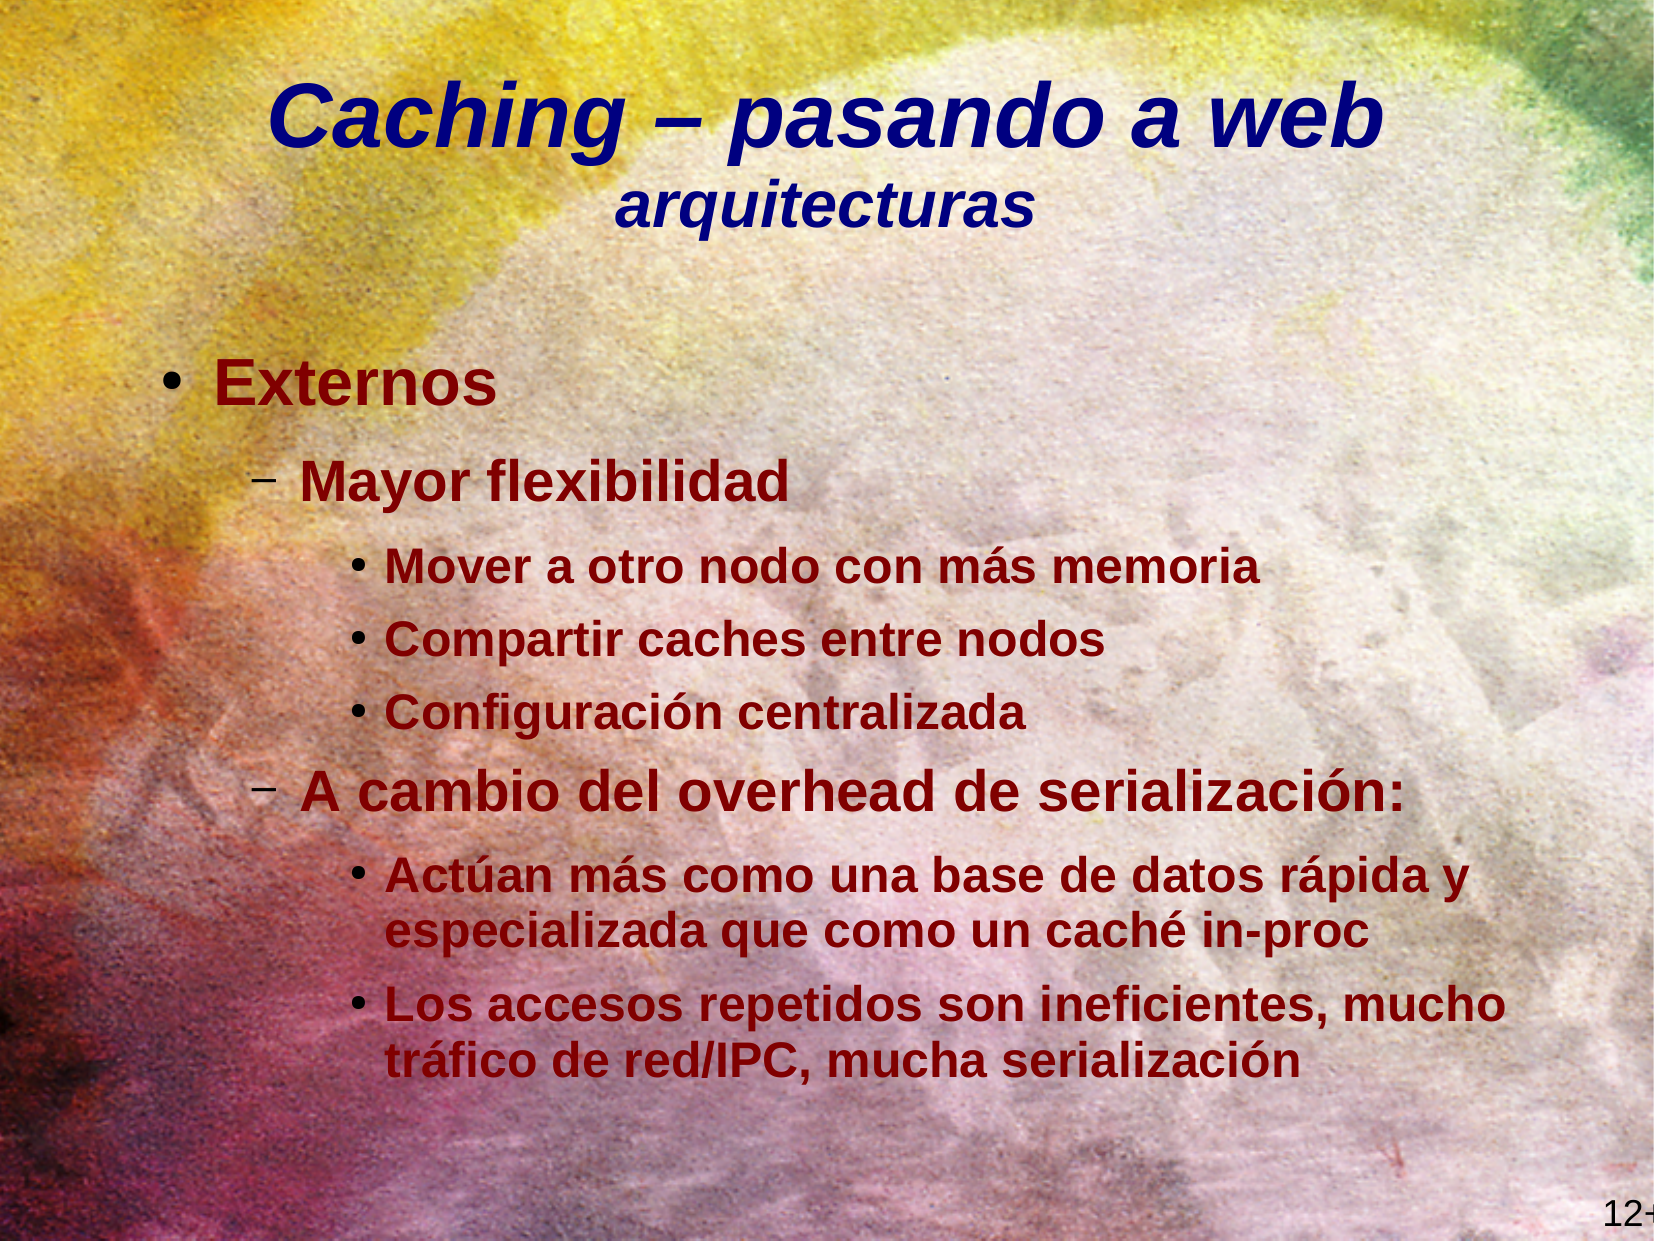

# Caching – pasando a web arquitecturas
Externos
Mayor flexibilidad
Mover a otro nodo con más memoria
Compartir caches entre nodos
Configuración centralizada
A cambio del overhead de serialización:
Actúan más como una base de datos rápida y especializada que como un caché in-proc
Los accesos repetidos son ineficientes, mucho tráfico de red/IPC, mucha serialización
12+